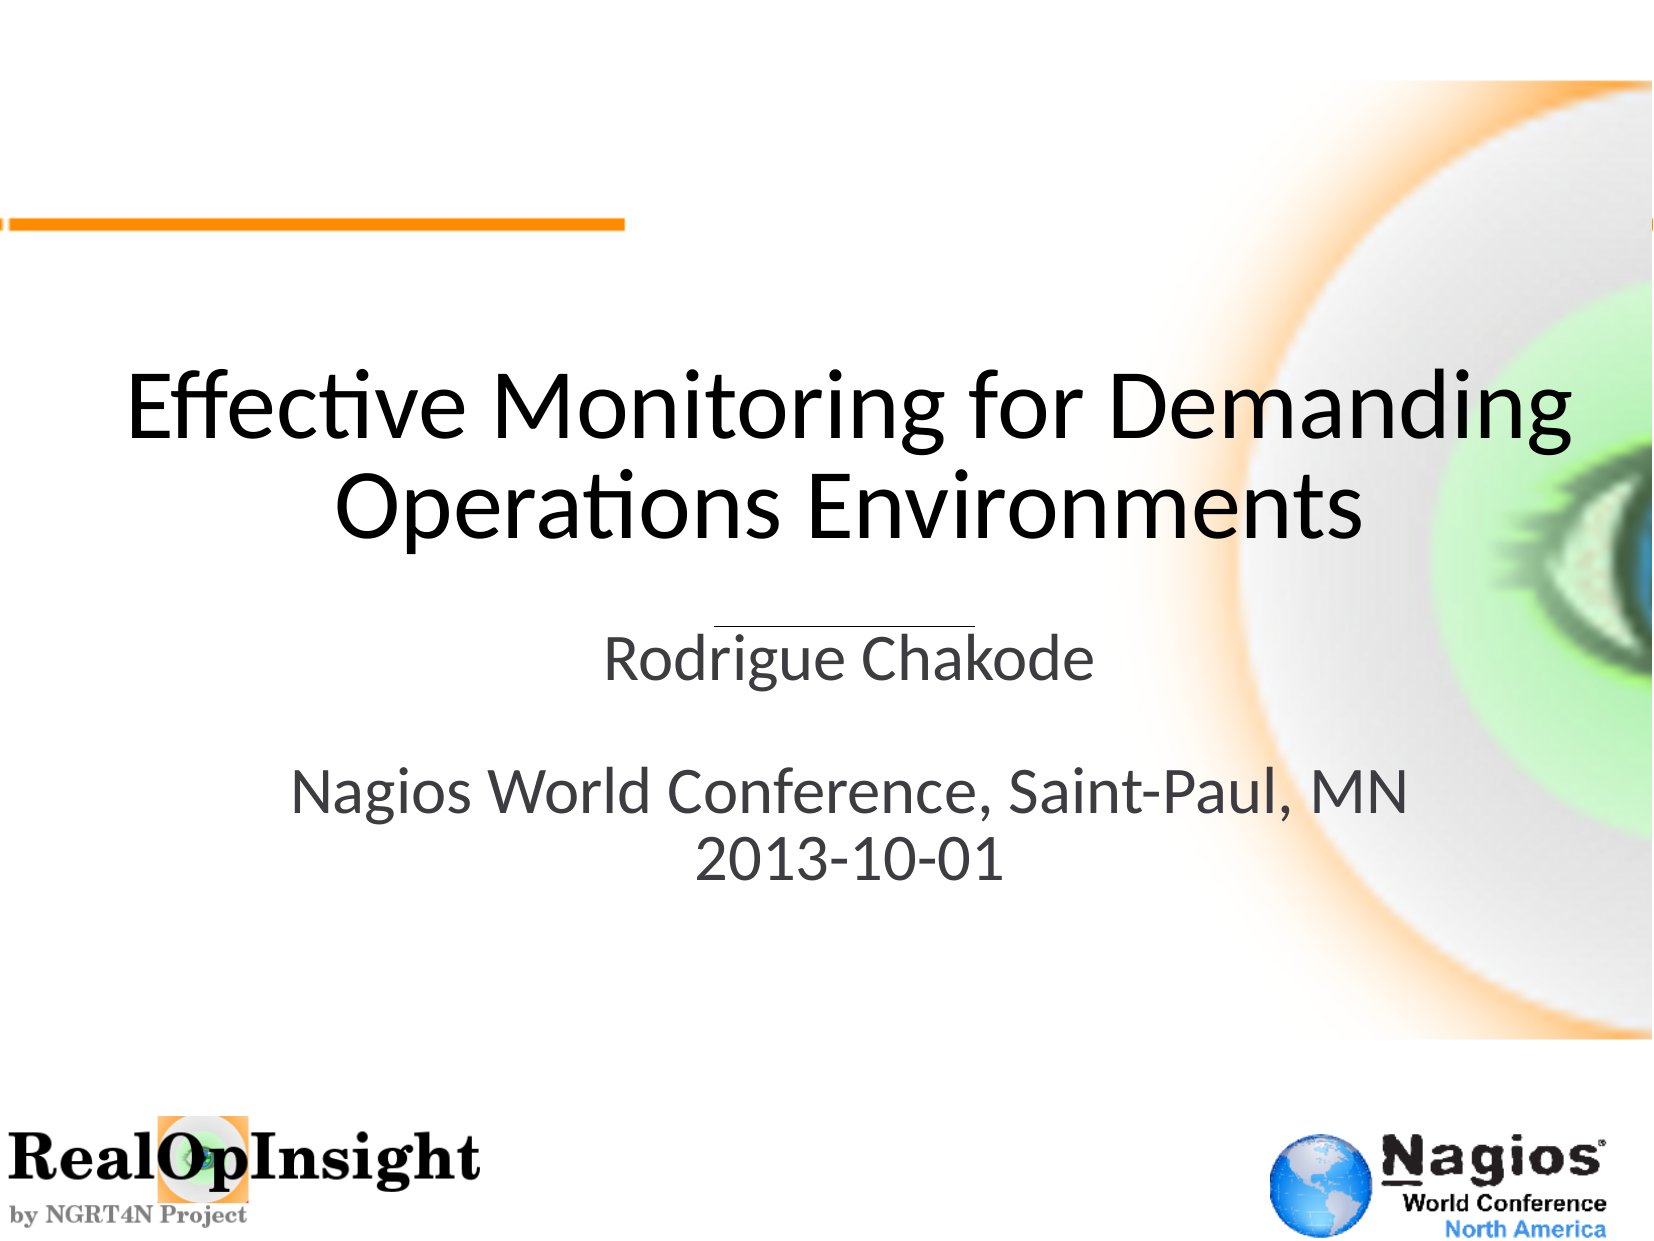

# Effective Monitoring for Demanding Operations Environments
Rodrigue Chakode
Nagios World Conference, Saint-Paul, MN
2013-10-01